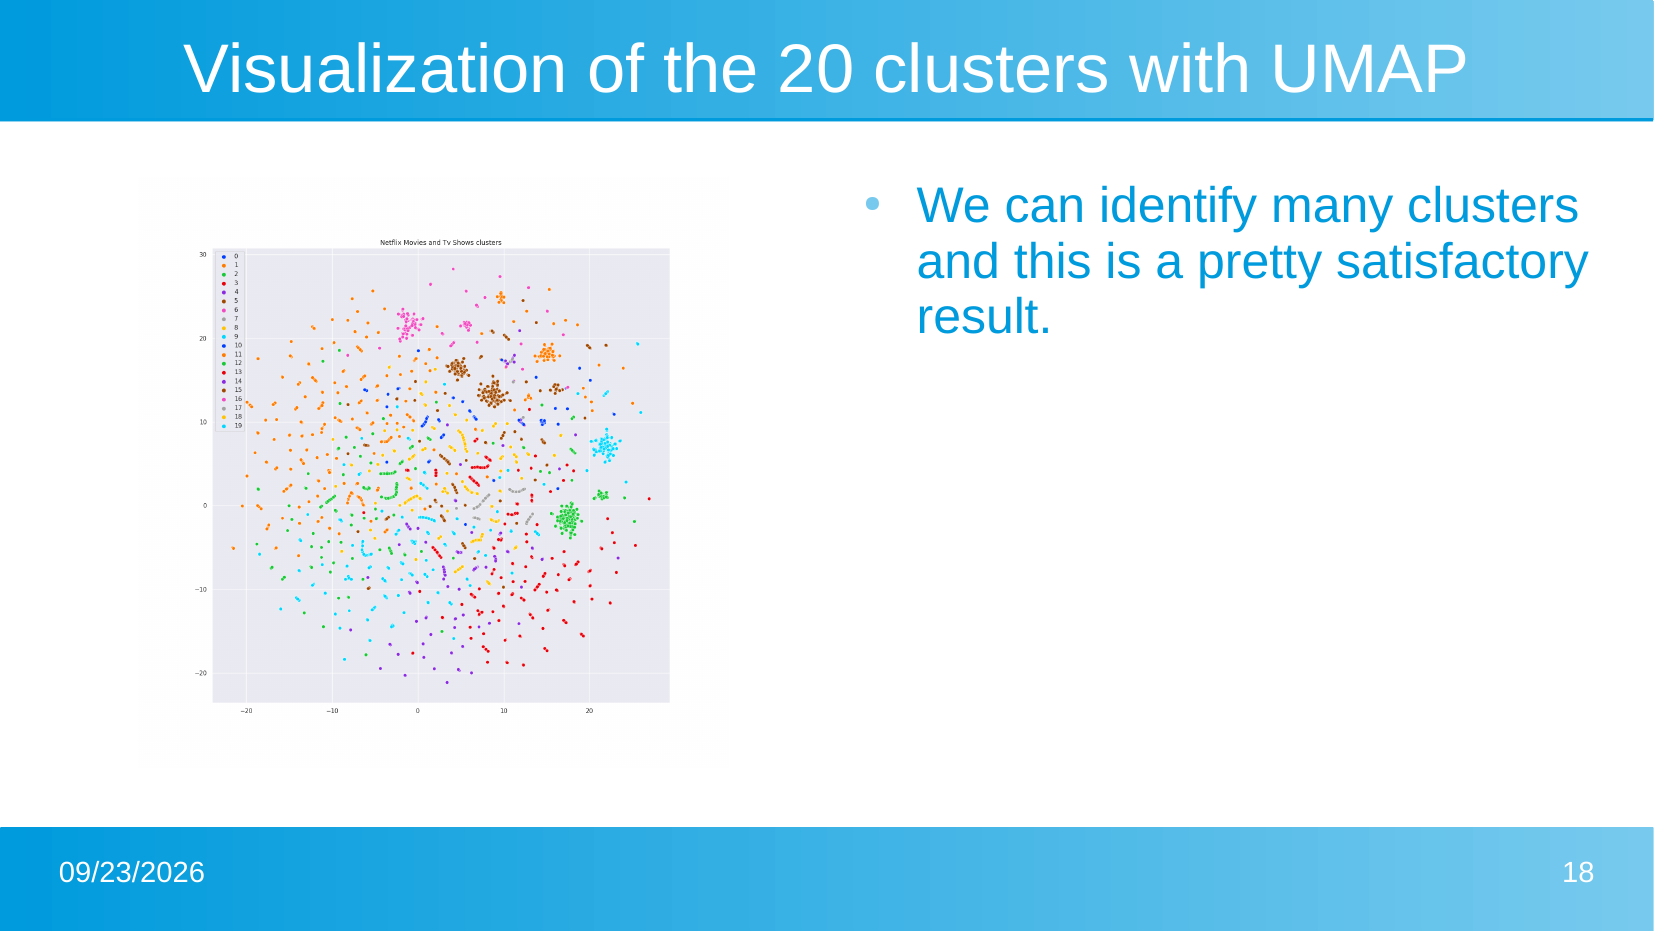

# Visualization of the 20 clusters with UMAP
We can identify many clusters and this is a pretty satisfactory result.
18